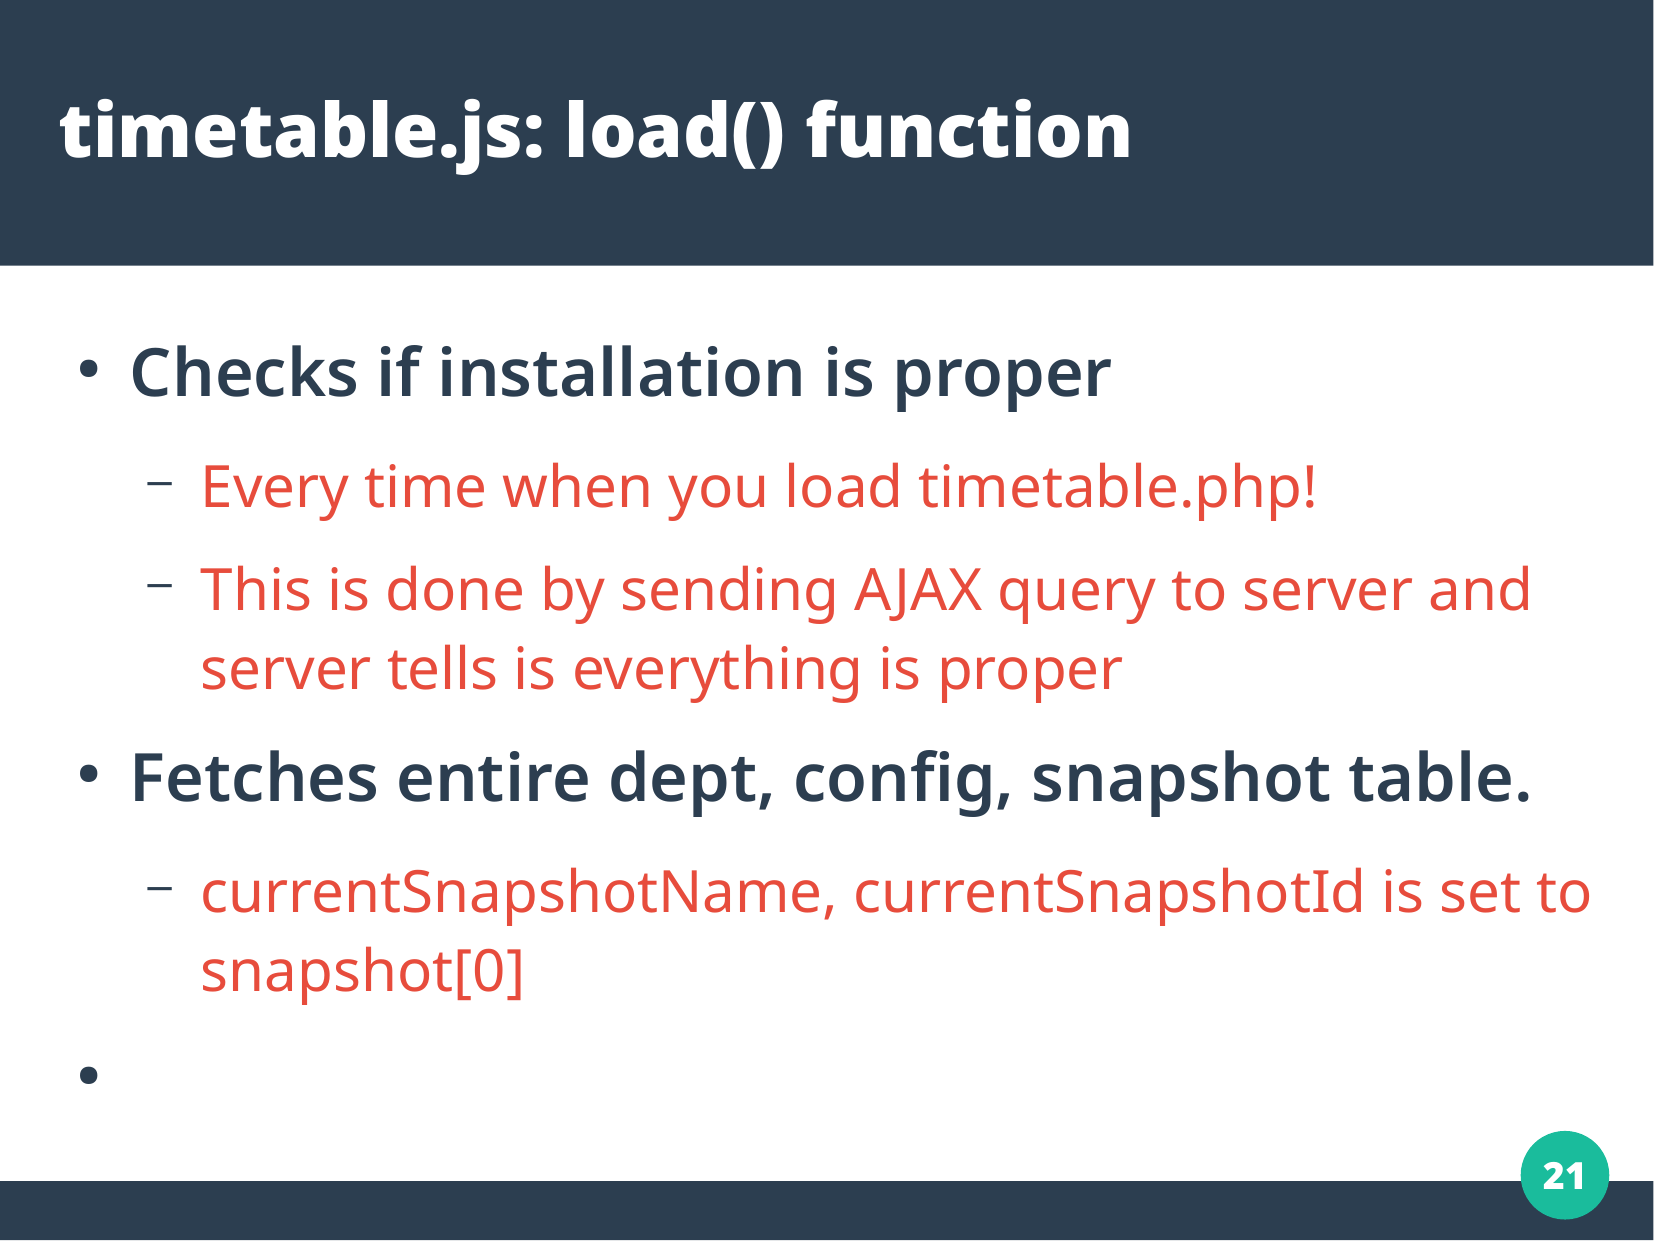

# timetable.js: load() function
Checks if installation is proper
Every time when you load timetable.php!
This is done by sending AJAX query to server and server tells is everything is proper
Fetches entire dept, config, snapshot table.
currentSnapshotName, currentSnapshotId is set to snapshot[0]
21